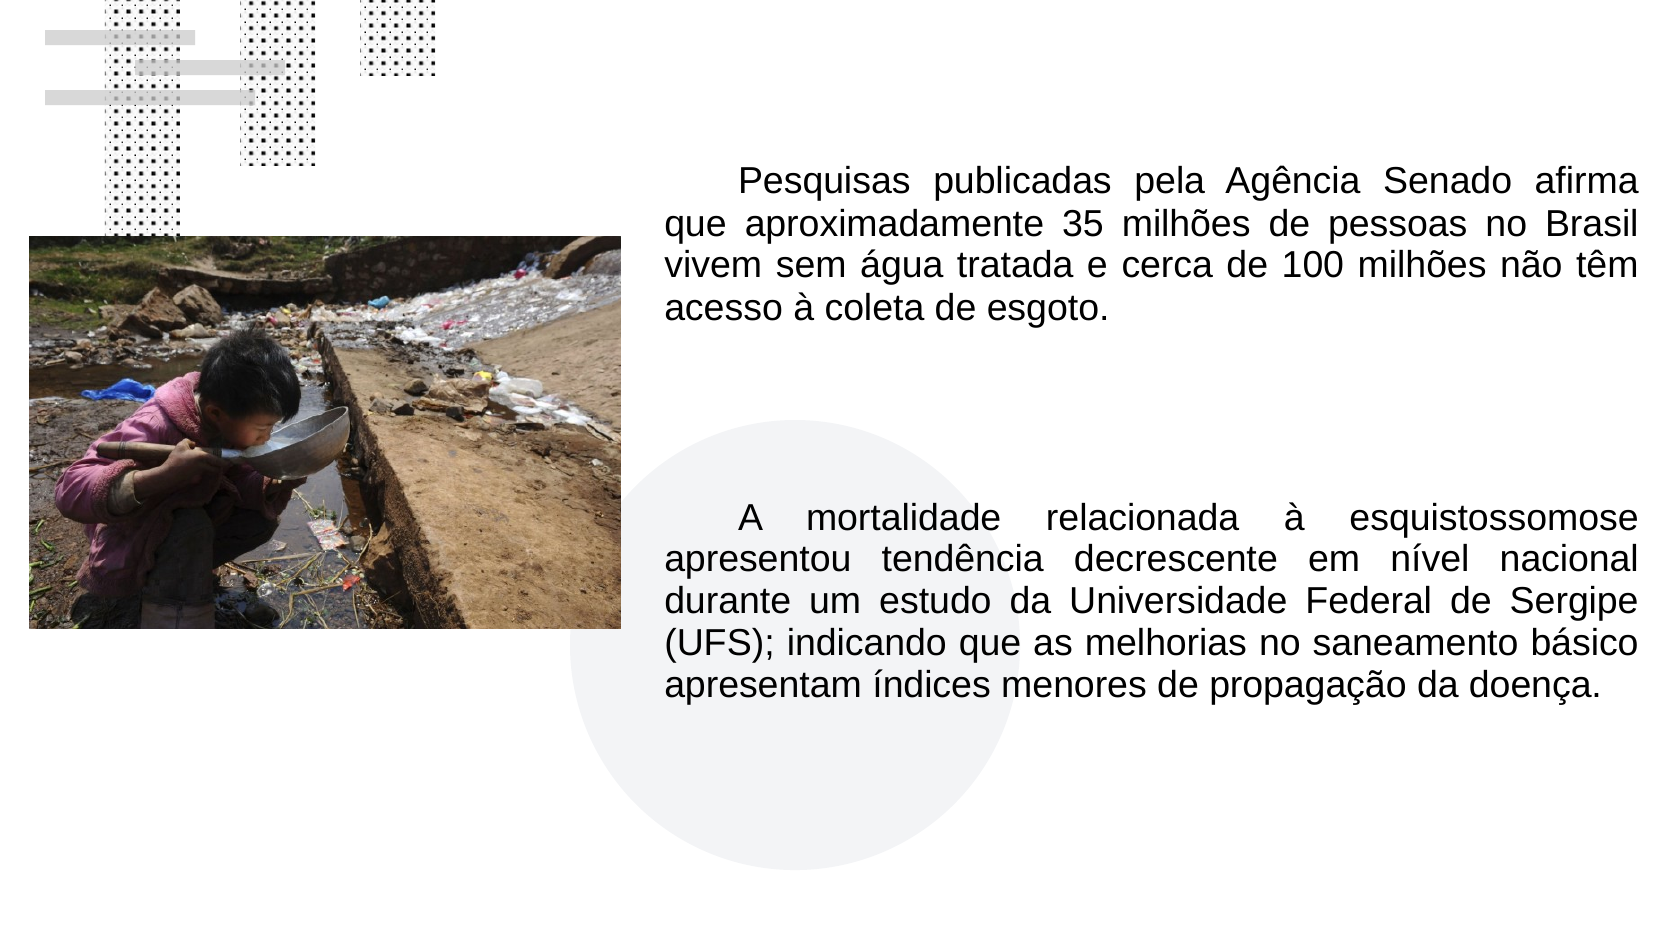

Pesquisas publicadas pela Agência Senado afirma que aproximadamente 35 milhões de pessoas no Brasil vivem sem água tratada e cerca de 100 milhões não têm acesso à coleta de esgoto.
	A mortalidade relacionada à esquistossomose apresentou tendência decrescente em nível nacional durante um estudo da Universidade Federal de Sergipe (UFS); indicando que as melhorias no saneamento básico apresentam índices menores de propagação da doença.